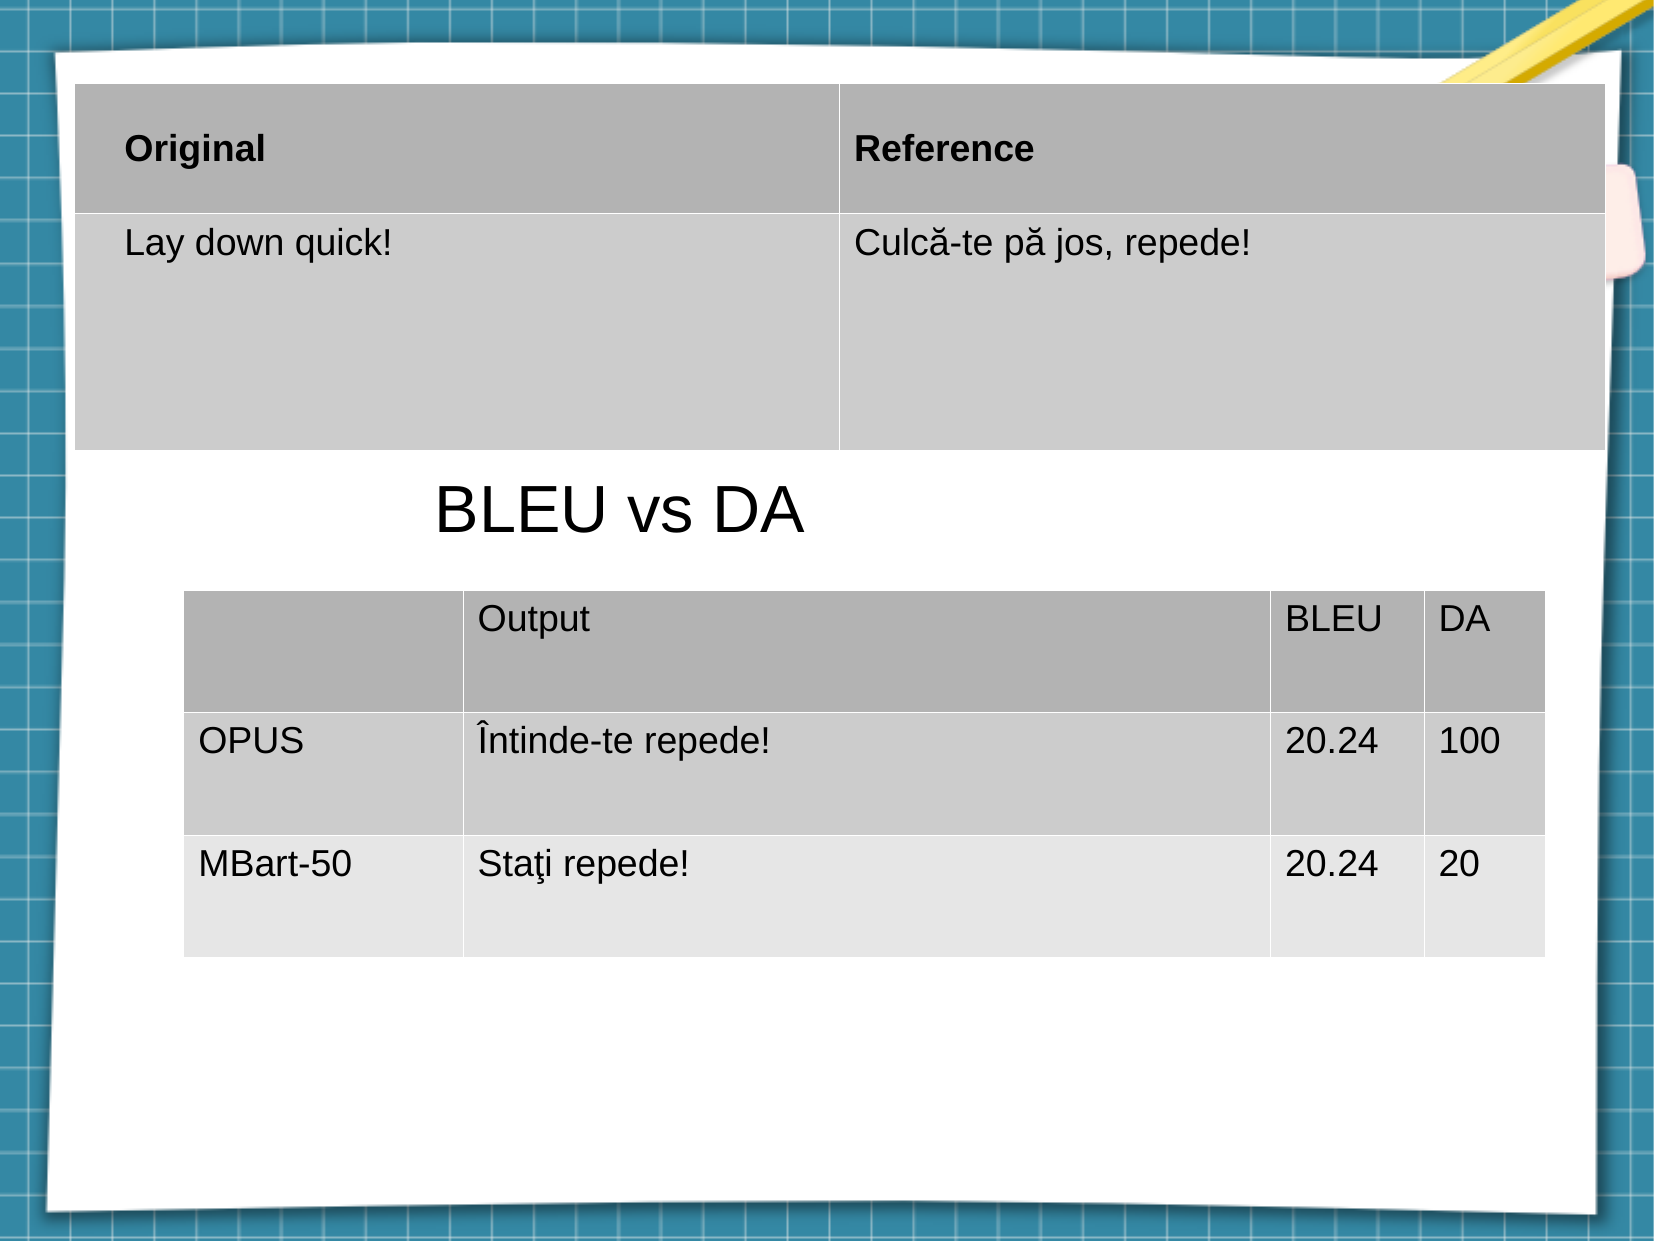

| Original | Reference |
| --- | --- |
| Lay down quick! | Culcă-te pă jos, repede! |
BLEU vs DA
| | Output | BLEU | DA |
| --- | --- | --- | --- |
| OPUS | Întinde-te repede! | 20.24 | 100 |
| MBart-50 | Staţi repede! | 20.24 | 20 |